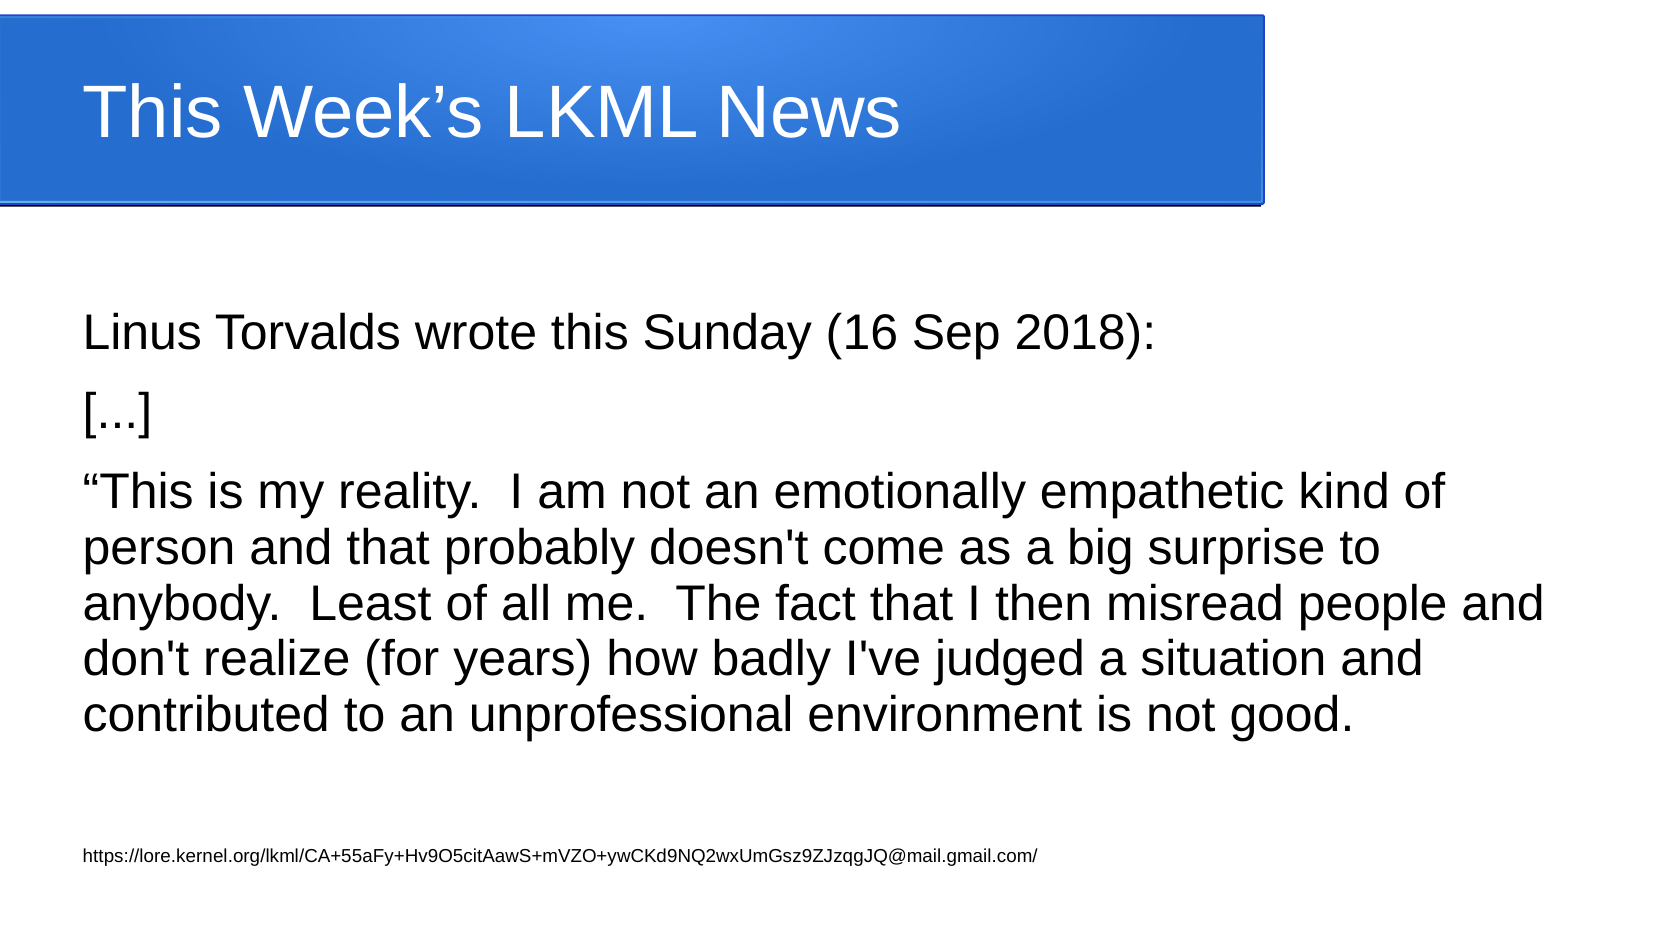

# This Week’s LKML News
Linus Torvalds wrote this Sunday (16 Sep 2018):
[...]
“This is my reality. I am not an emotionally empathetic kind of person and that probably doesn't come as a big surprise to anybody. Least of all me. The fact that I then misread people and don't realize (for years) how badly I've judged a situation and contributed to an unprofessional environment is not good.
https://lore.kernel.org/lkml/CA+55aFy+Hv9O5citAawS+mVZO+ywCKd9NQ2wxUmGsz9ZJzqgJQ@mail.gmail.com/